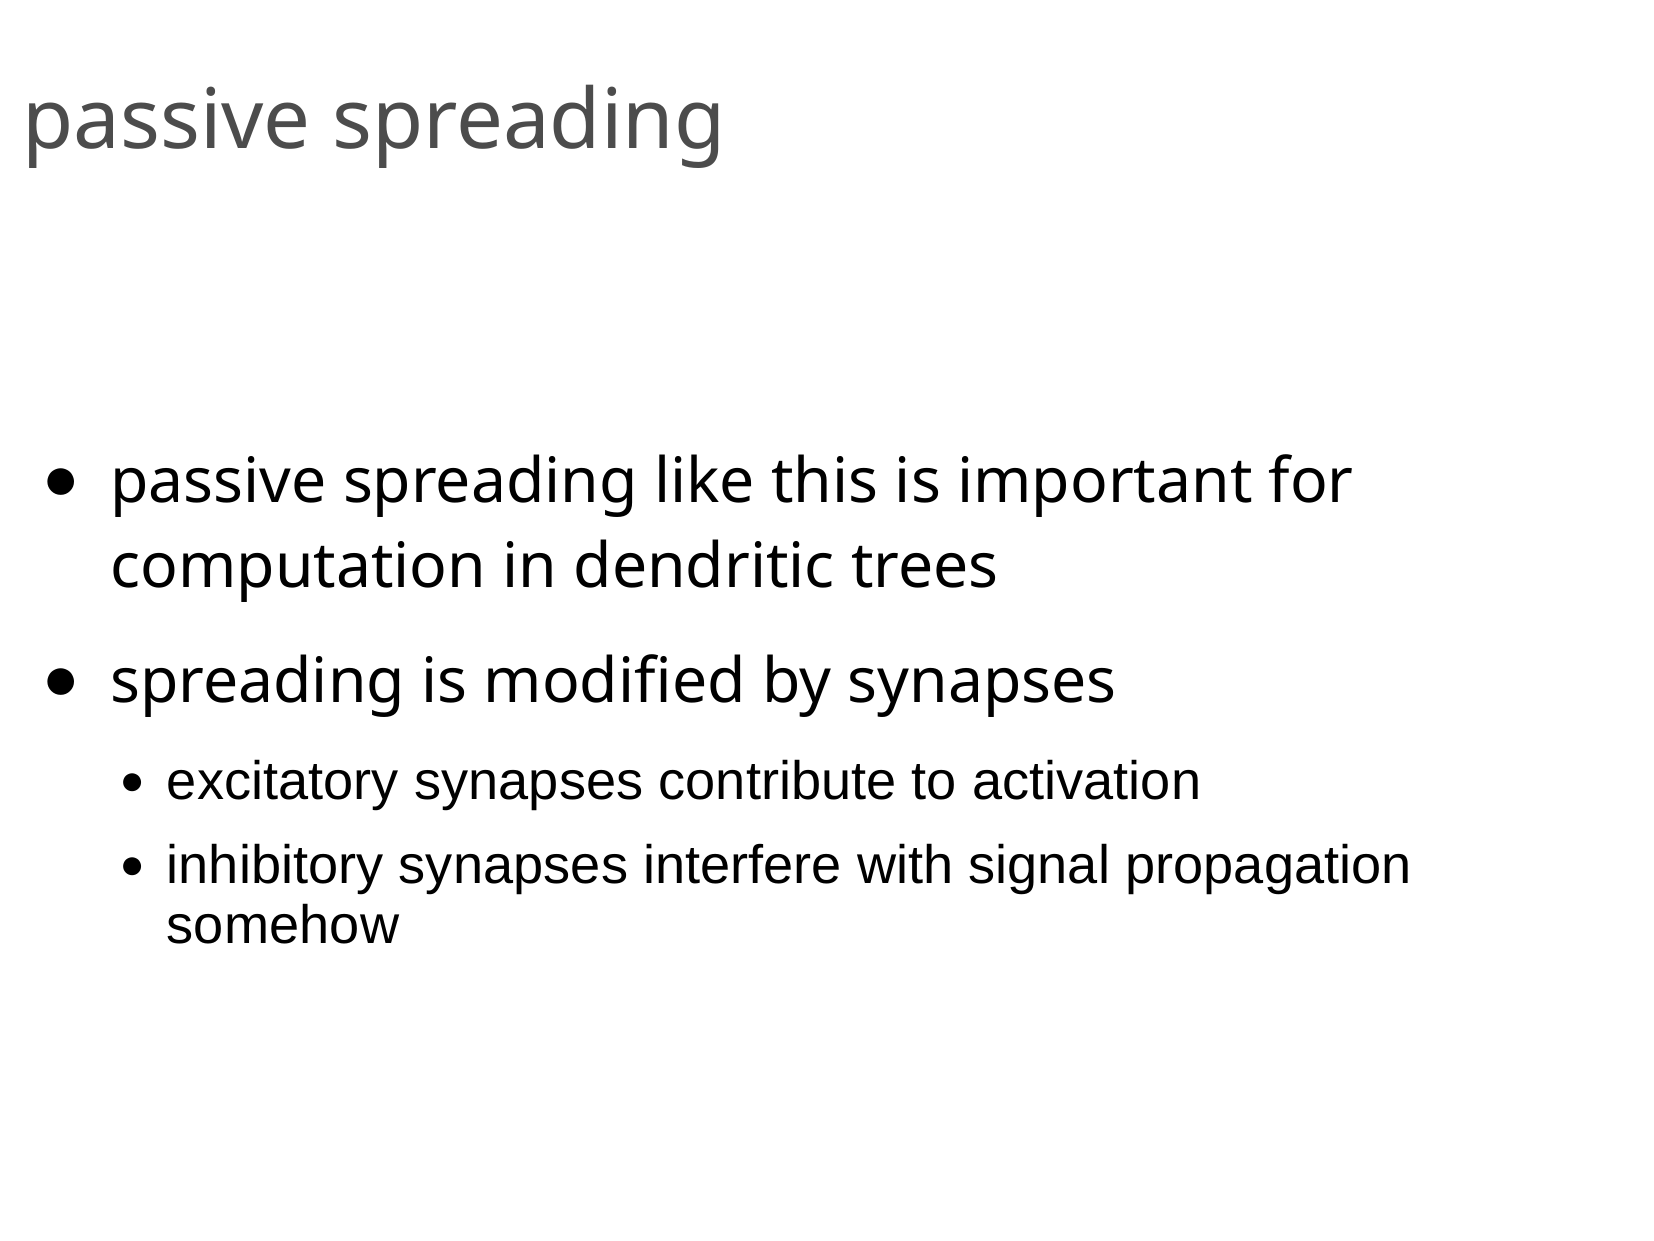

# passive spreading
passive spreading like this is important for computation in dendritic trees
spreading is modified by synapses
excitatory synapses contribute to activation
inhibitory synapses interfere with signal propagation somehow